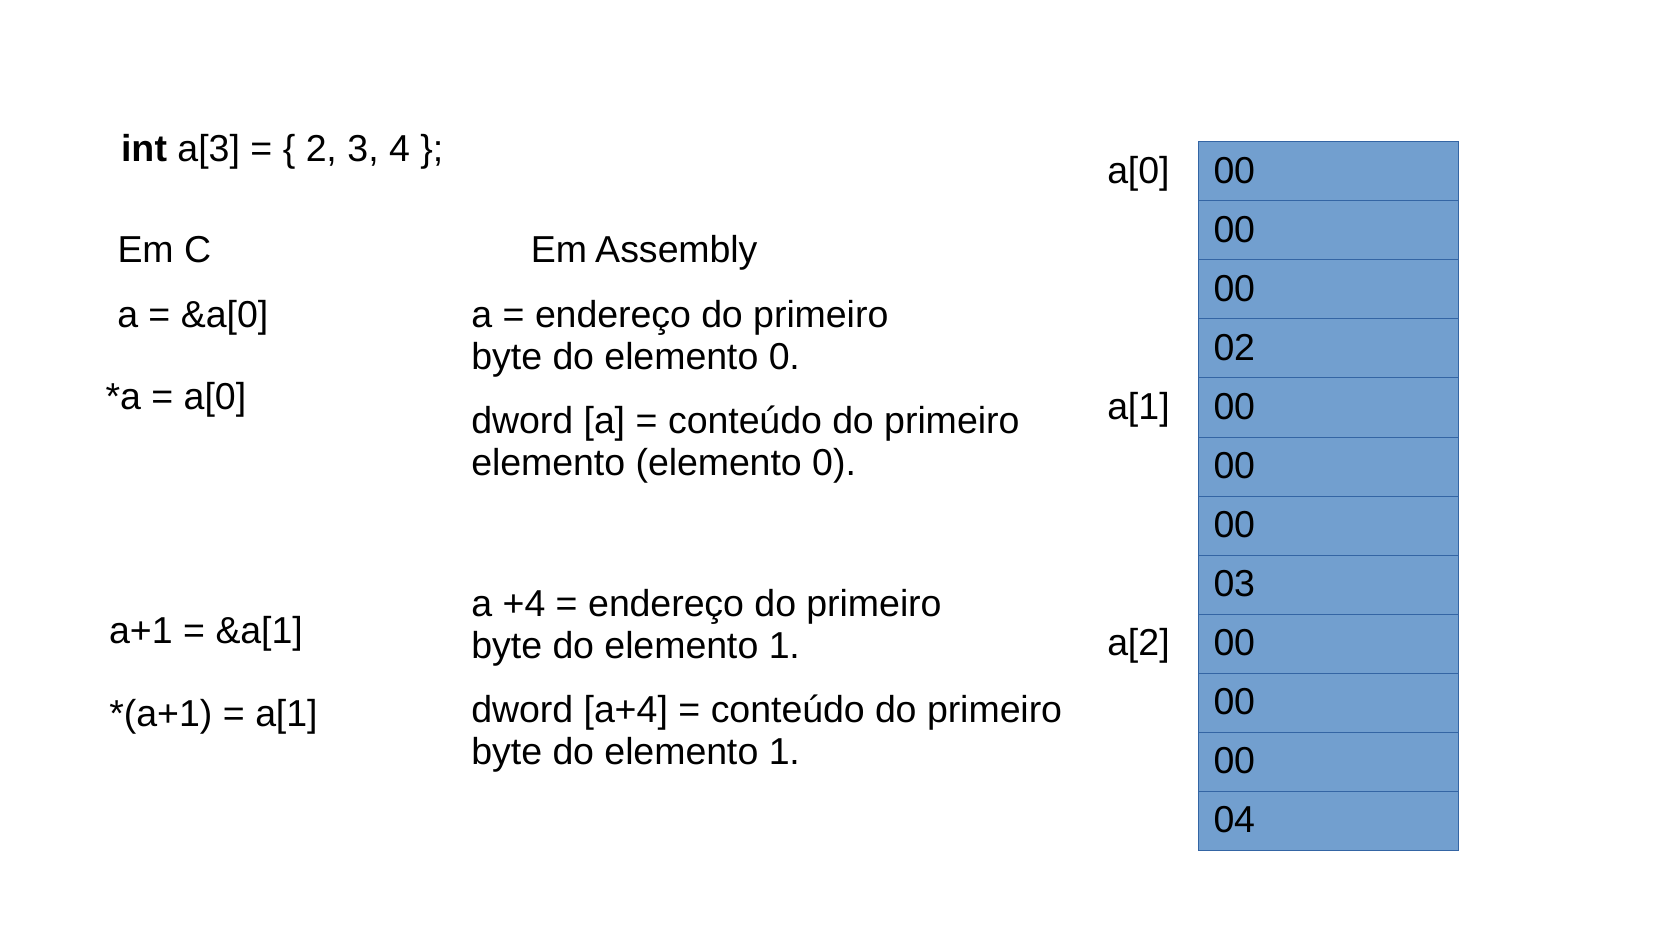

int a[3] = { 2, 3, 4 };
a[0]
00
00
Em C
Em Assembly
00
a = &a[0]
a = endereço do primeiro
byte do elemento 0.
02
*a = a[0]
a[1]
00
dword [a] = conteúdo do primeiro
elemento (elemento 0).
00
00
03
a +4 = endereço do primeiro
byte do elemento 1.
a+1 = &a[1]
a[2]
00
00
dword [a+4] = conteúdo do primeiro
byte do elemento 1.
*(a+1) = a[1]
00
04